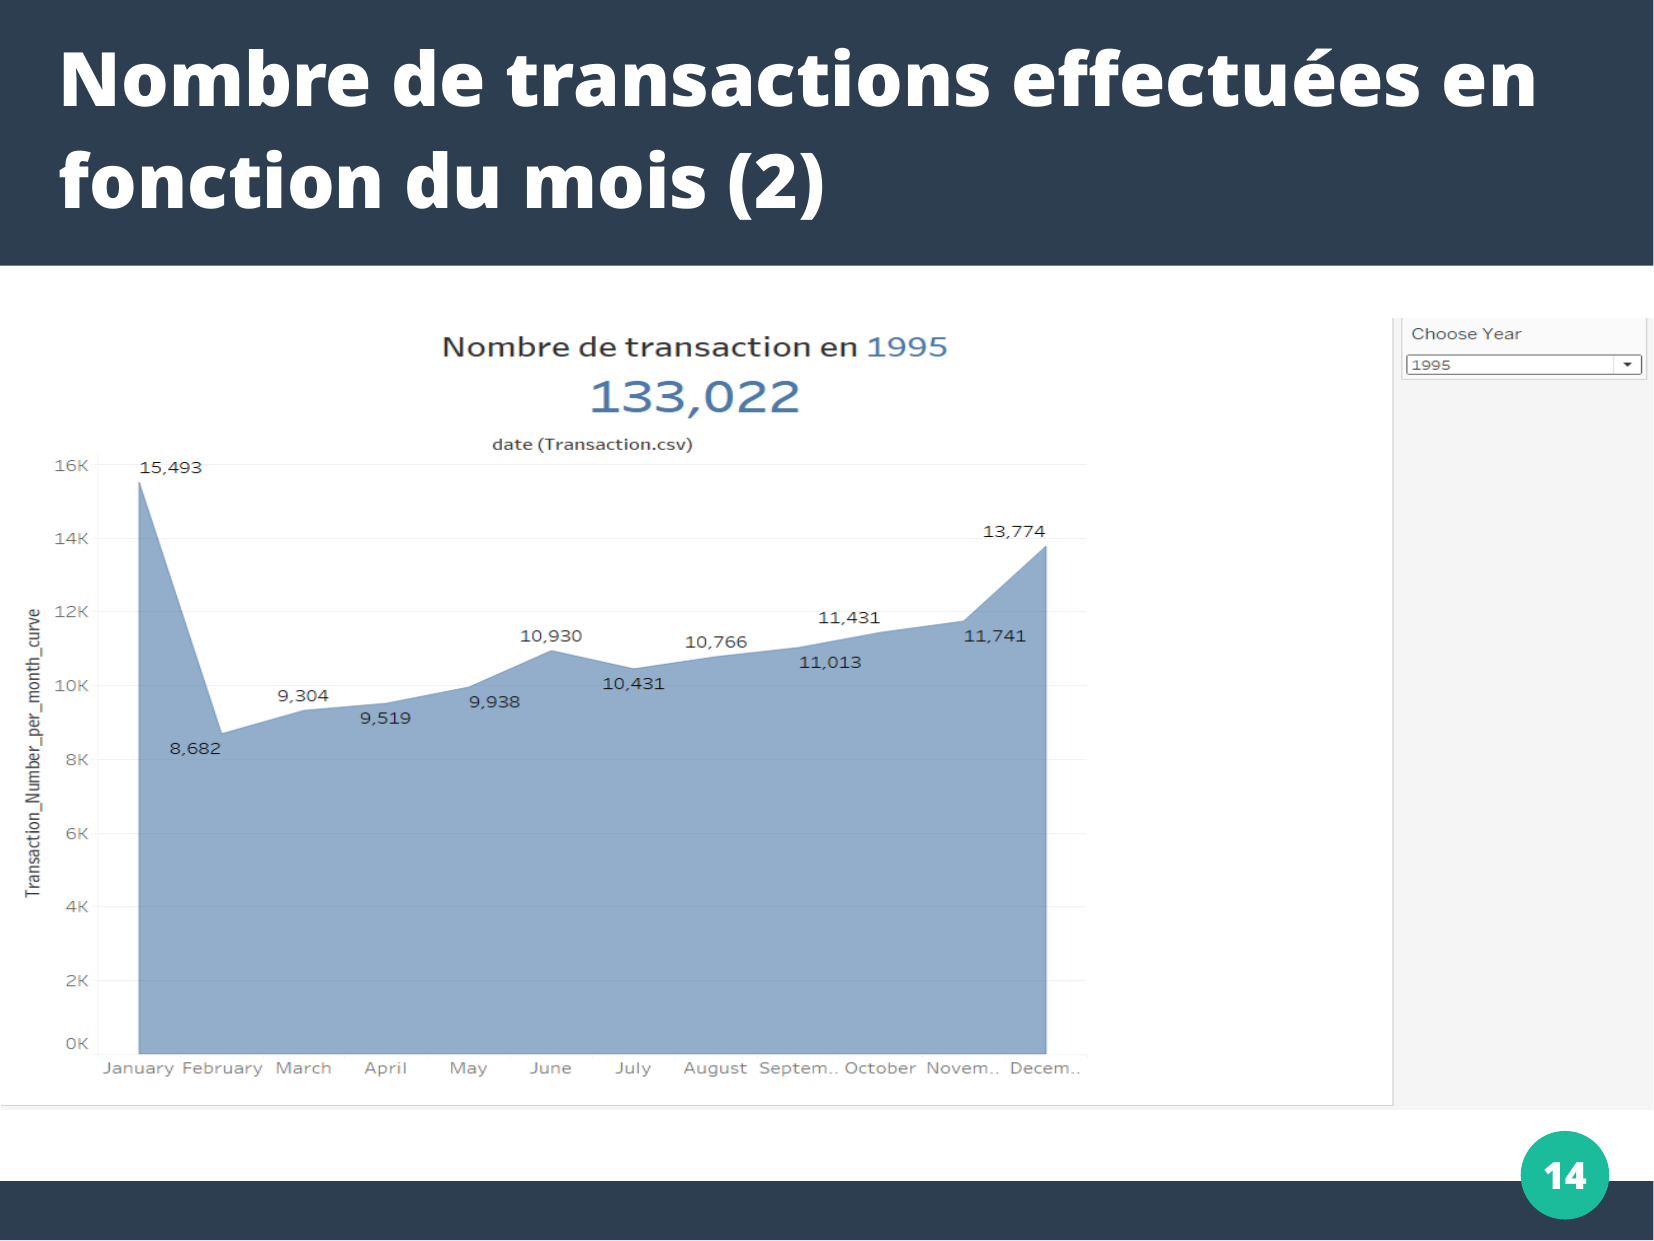

# Nombre de transactions effectuées en fonction du mois (2)
14